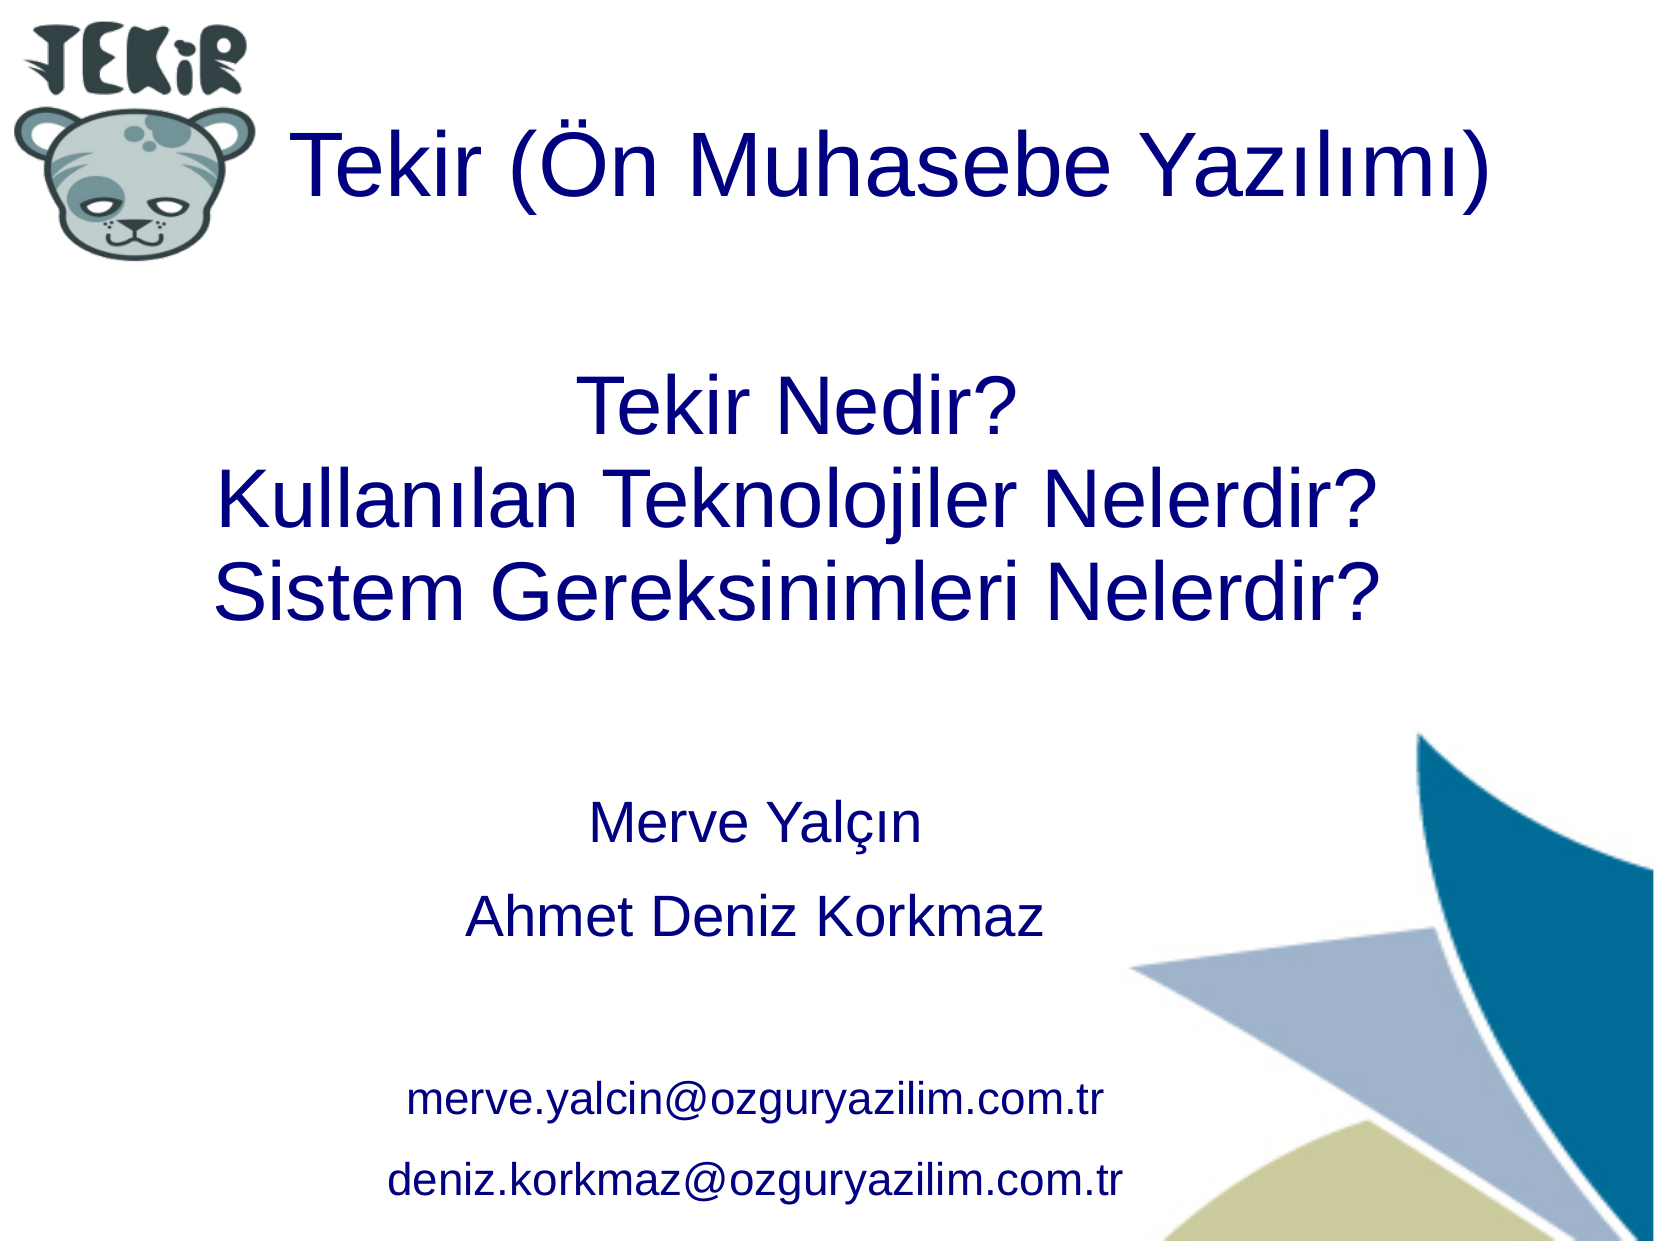

# Tekir (Ön Muhasebe Yazılımı)
Tekir Nedir?
Kullanılan Teknolojiler Nelerdir?
Sistem Gereksinimleri Nelerdir?
Merve Yalçın
Ahmet Deniz Korkmaz
merve.yalcin@ozguryazilim.com.tr
deniz.korkmaz@ozguryazilim.com.tr